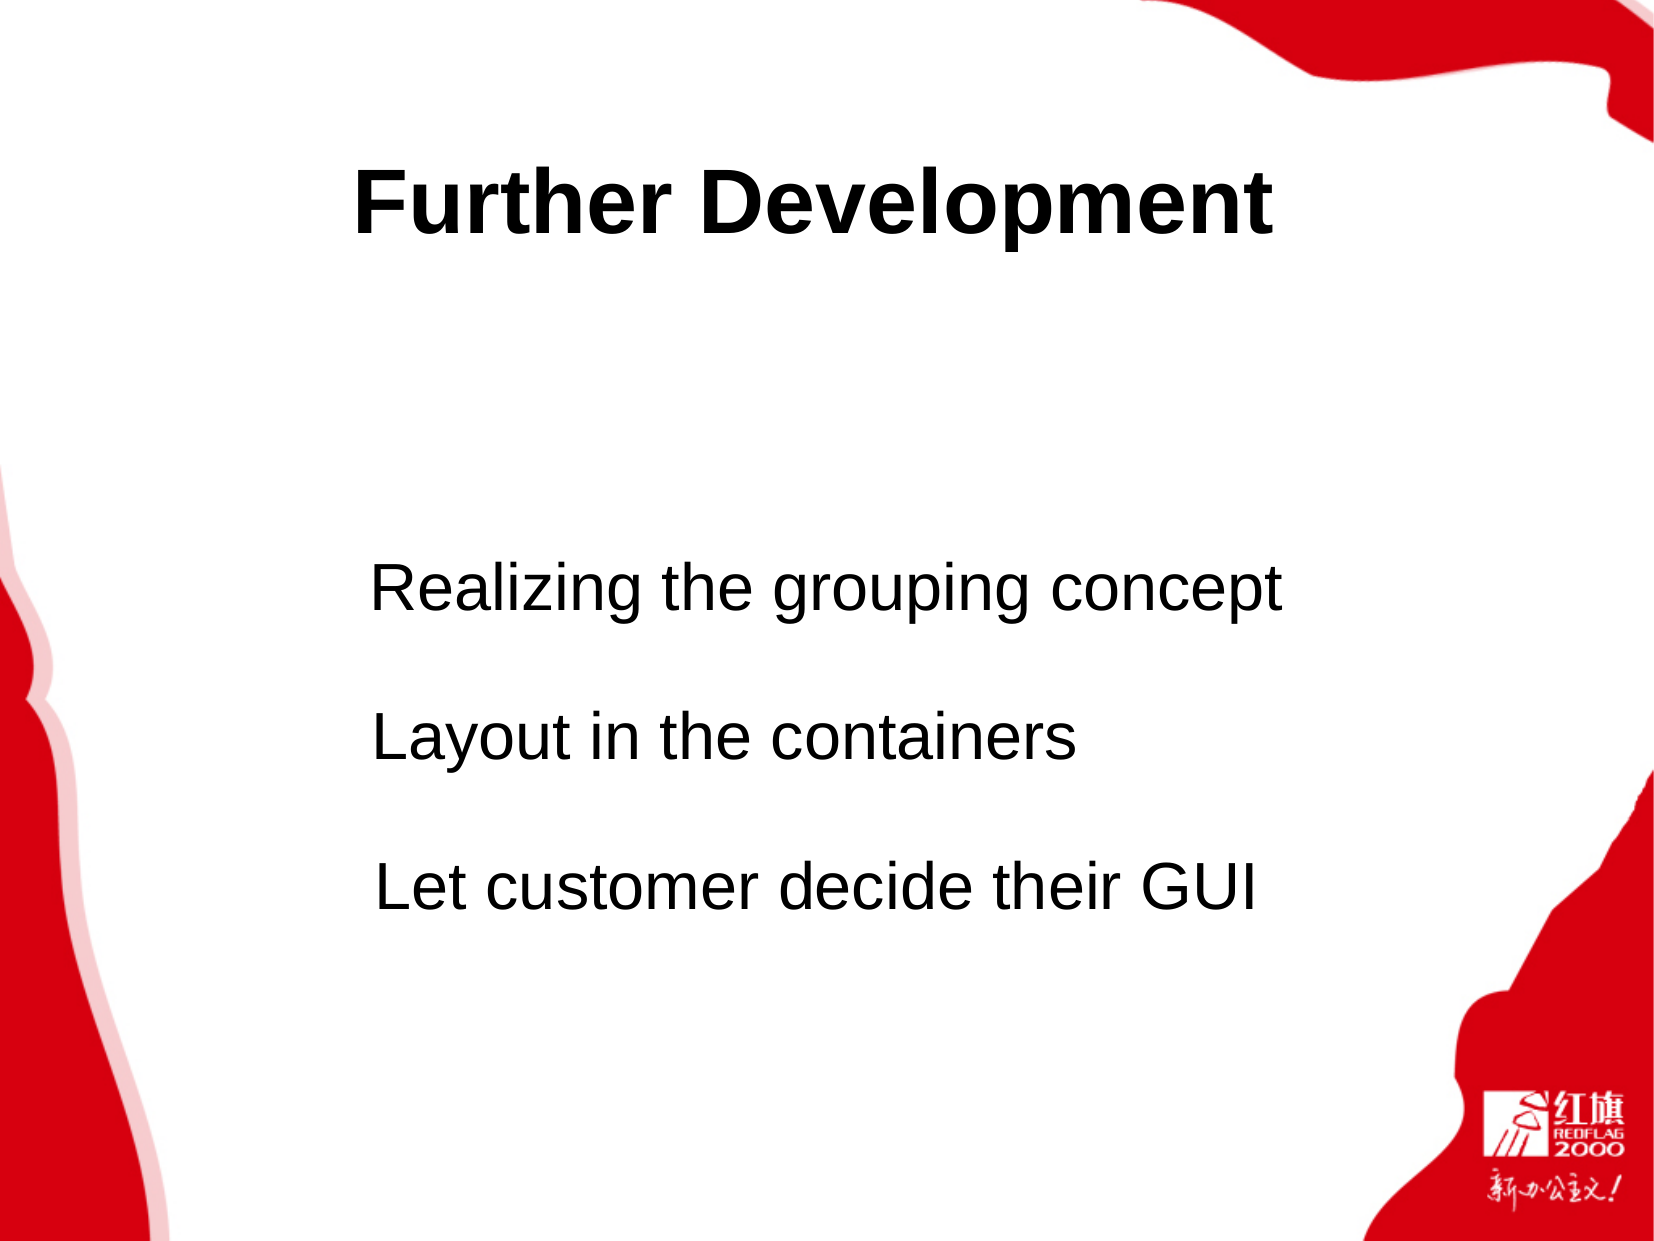

# Further Development
Realizing the grouping concept
Layout in the containers
Let customer decide their GUI